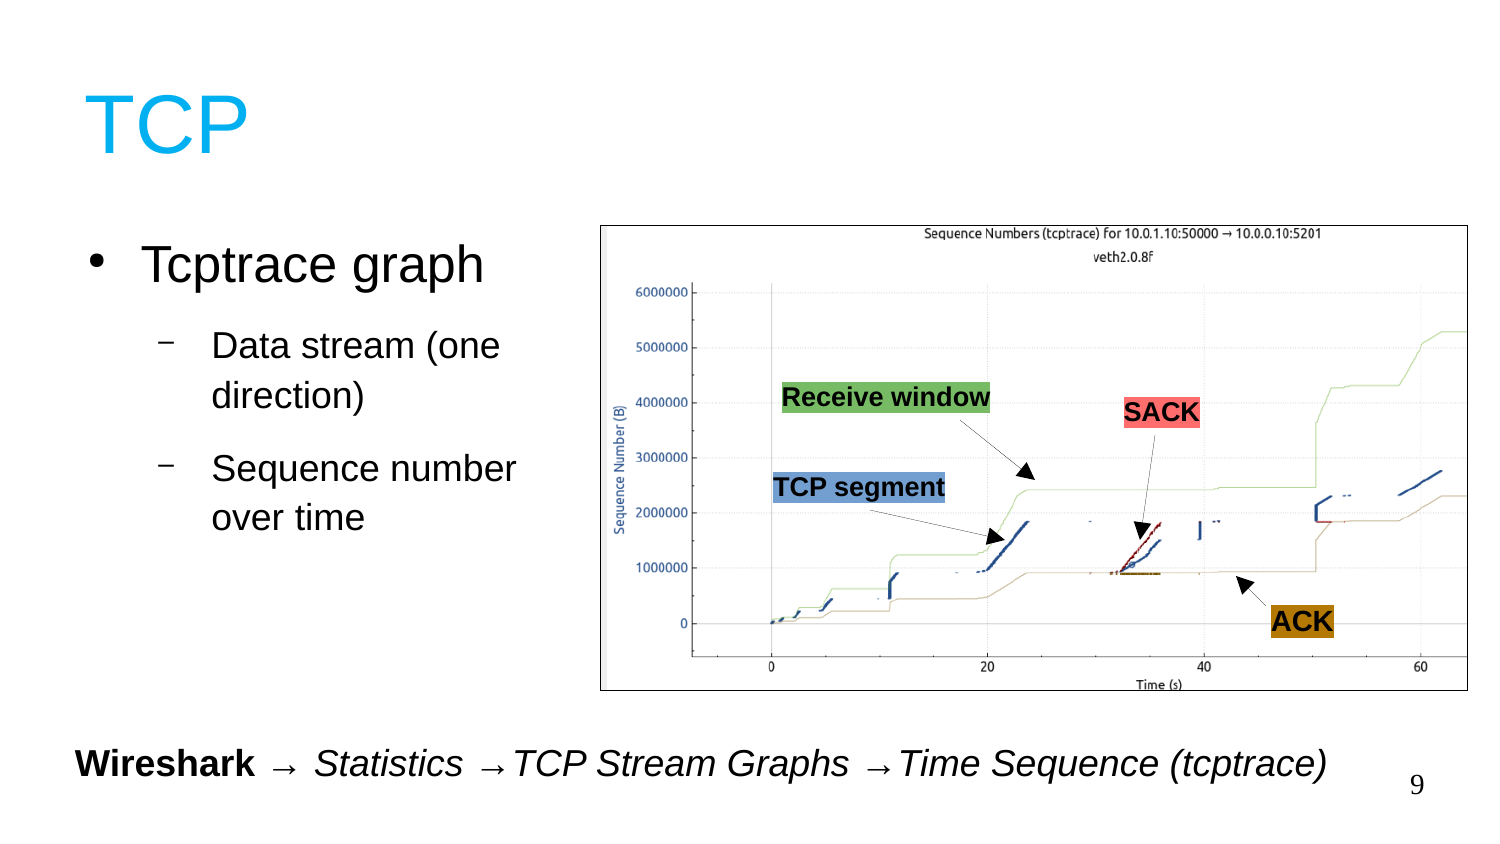

# TCP
Tcptrace graph
Data stream (one direction)
Sequence number over time
Receive window
SACK
TCP segment
ACK
Wireshark → Statistics →TCP Stream Graphs →Time Sequence (tcptrace)
9